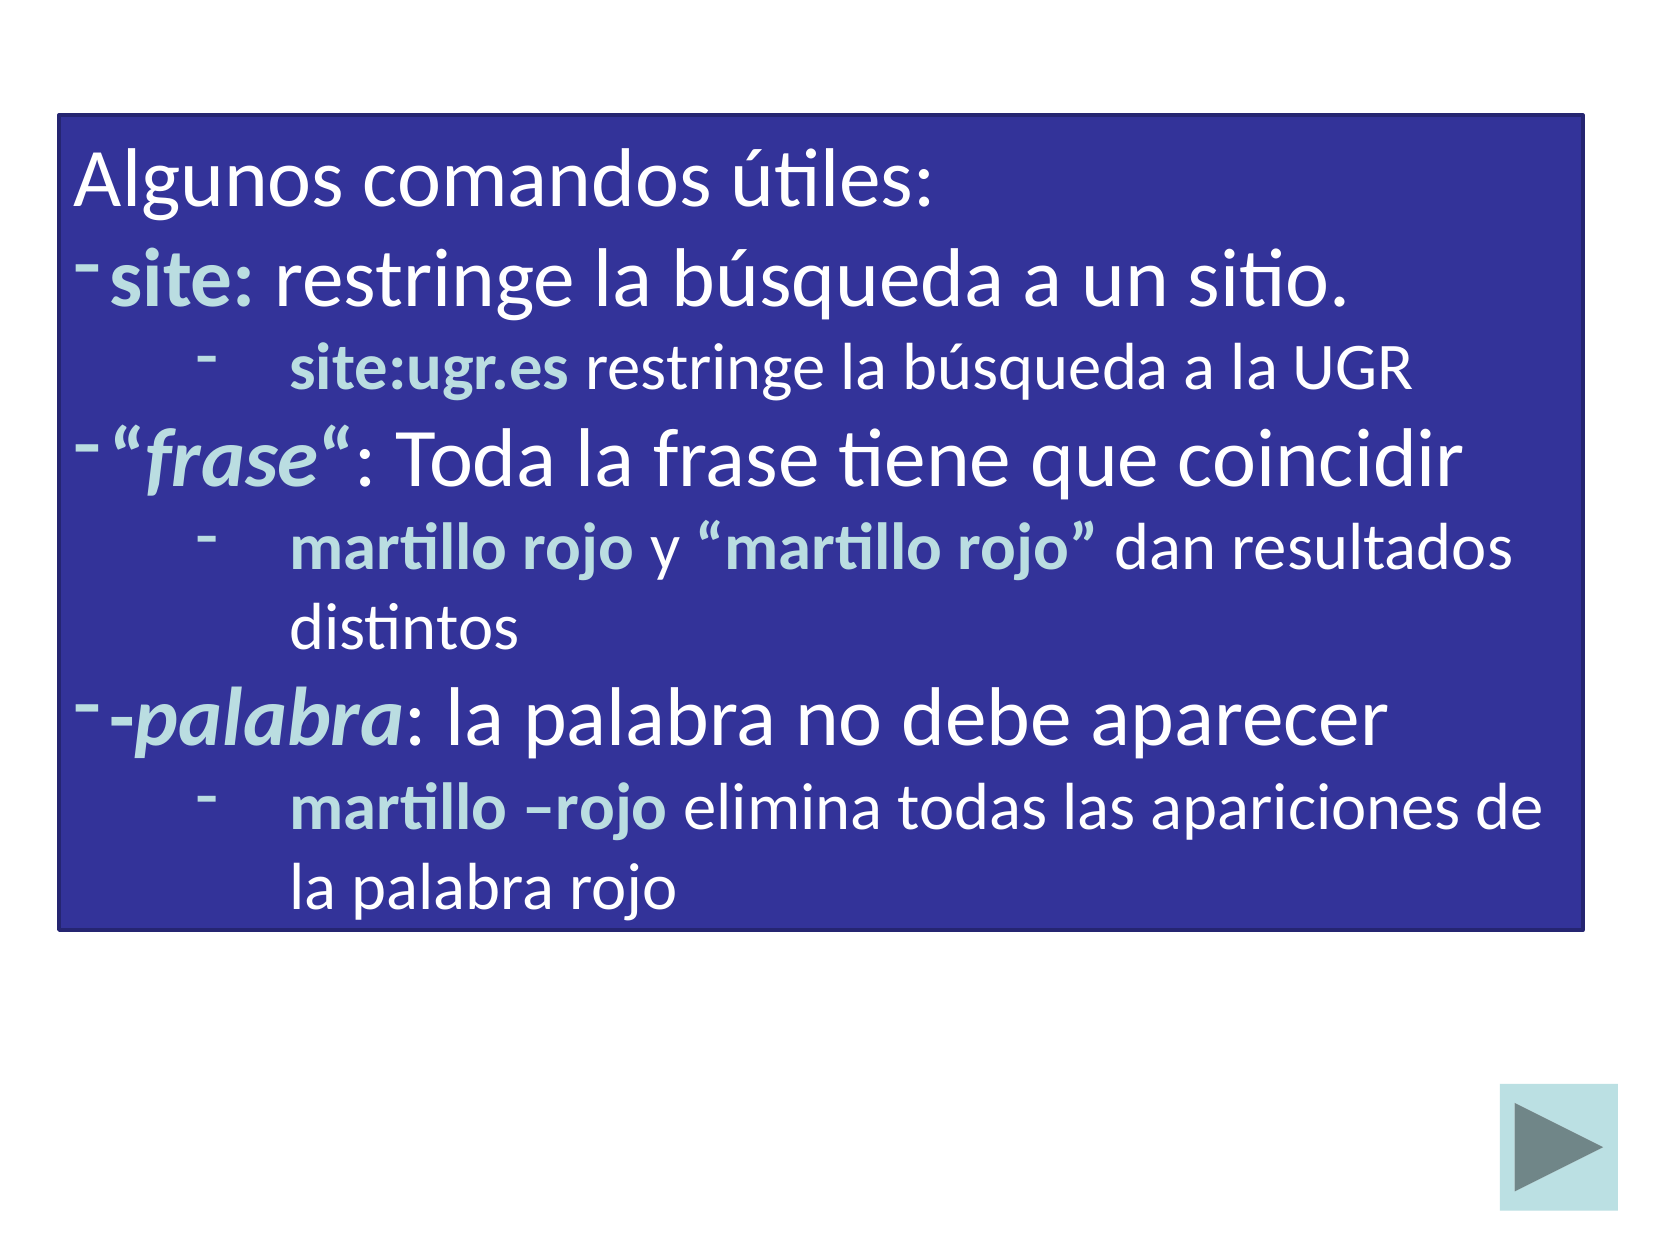

Algunos comandos útiles:
site: restringe la búsqueda a un sitio.
site:ugr.es restringe la búsqueda a la UGR
“frase“: Toda la frase tiene que coincidir
martillo rojo y “martillo rojo” dan resultados distintos
-palabra: la palabra no debe aparecer
martillo –rojo elimina todas las apariciones de la palabra rojo